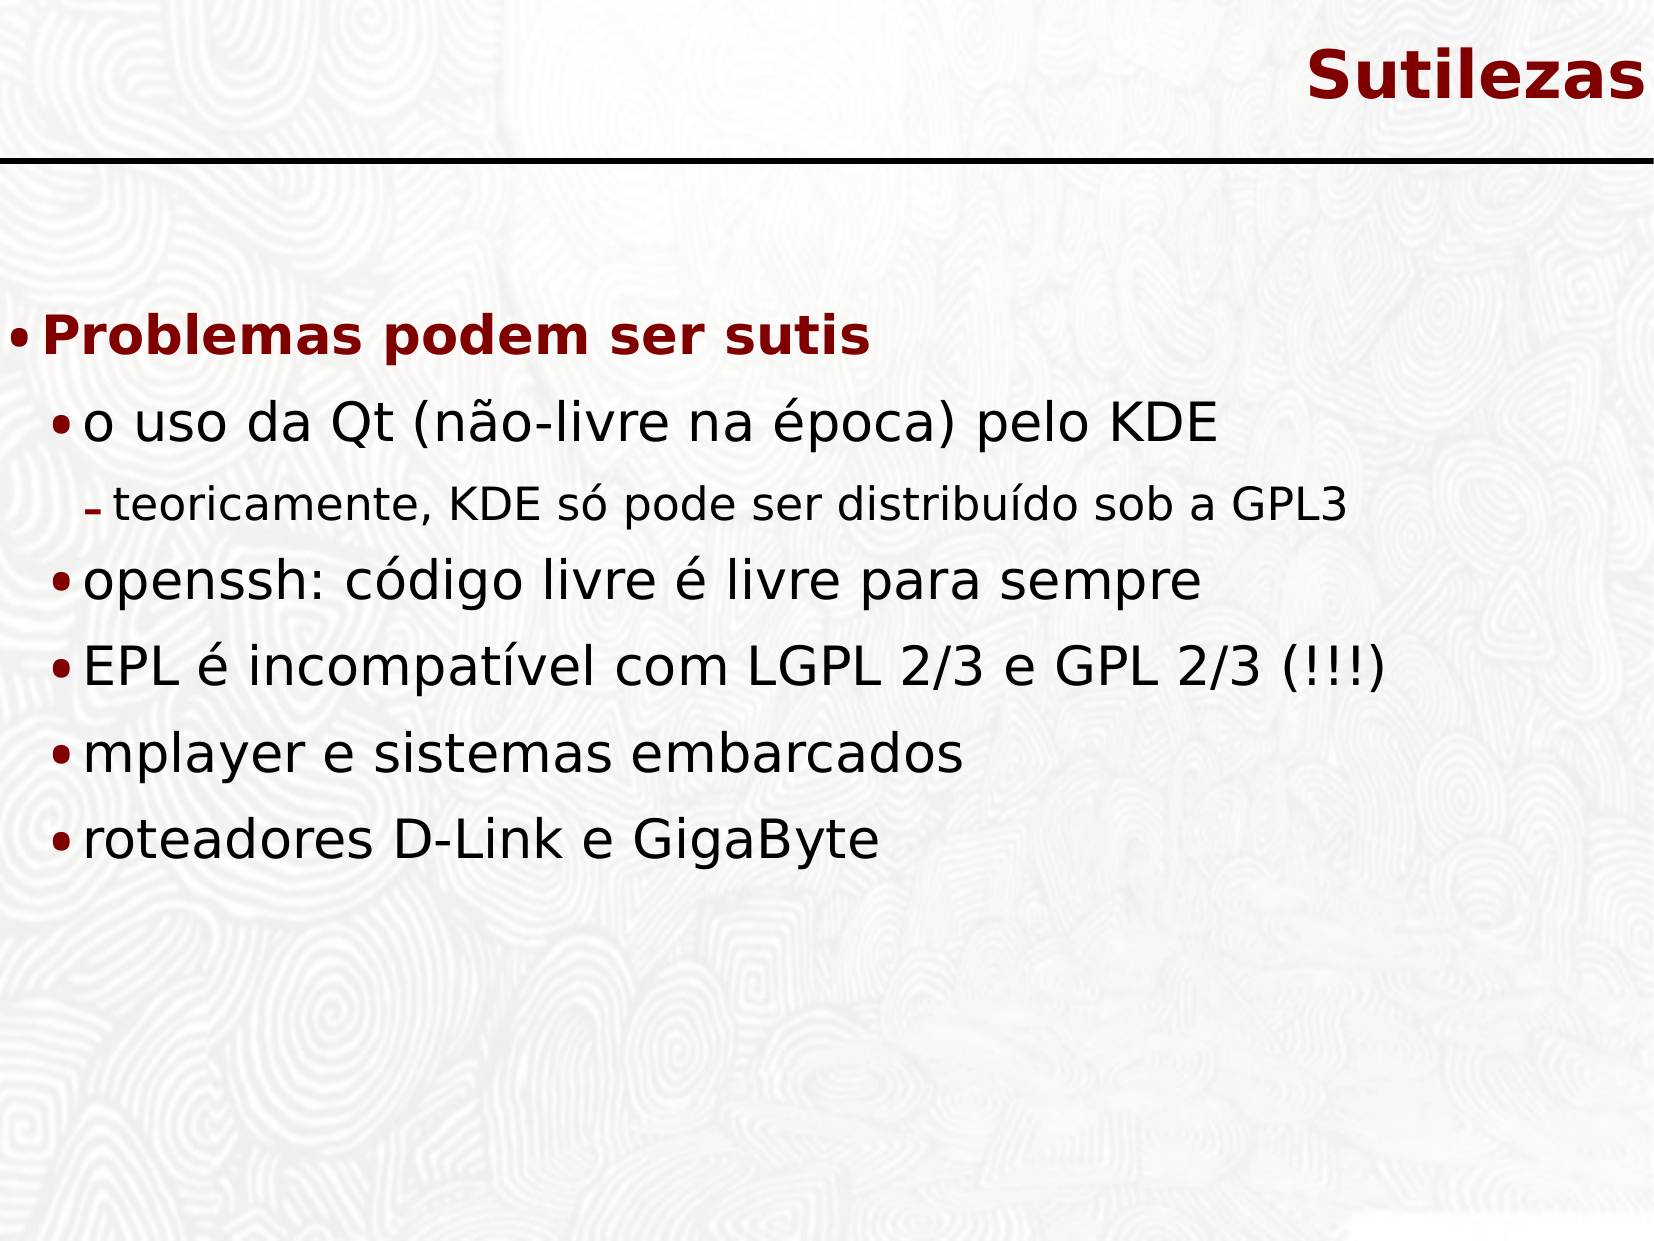

# Sutilezas
Problemas podem ser sutis
o uso da Qt (não-livre na época) pelo KDE
teoricamente, KDE só pode ser distribuído sob a GPL3
openssh: código livre é livre para sempre
EPL é incompatível com LGPL 2/3 e GPL 2/3 (!!!)
mplayer e sistemas embarcados
roteadores D-Link e GigaByte